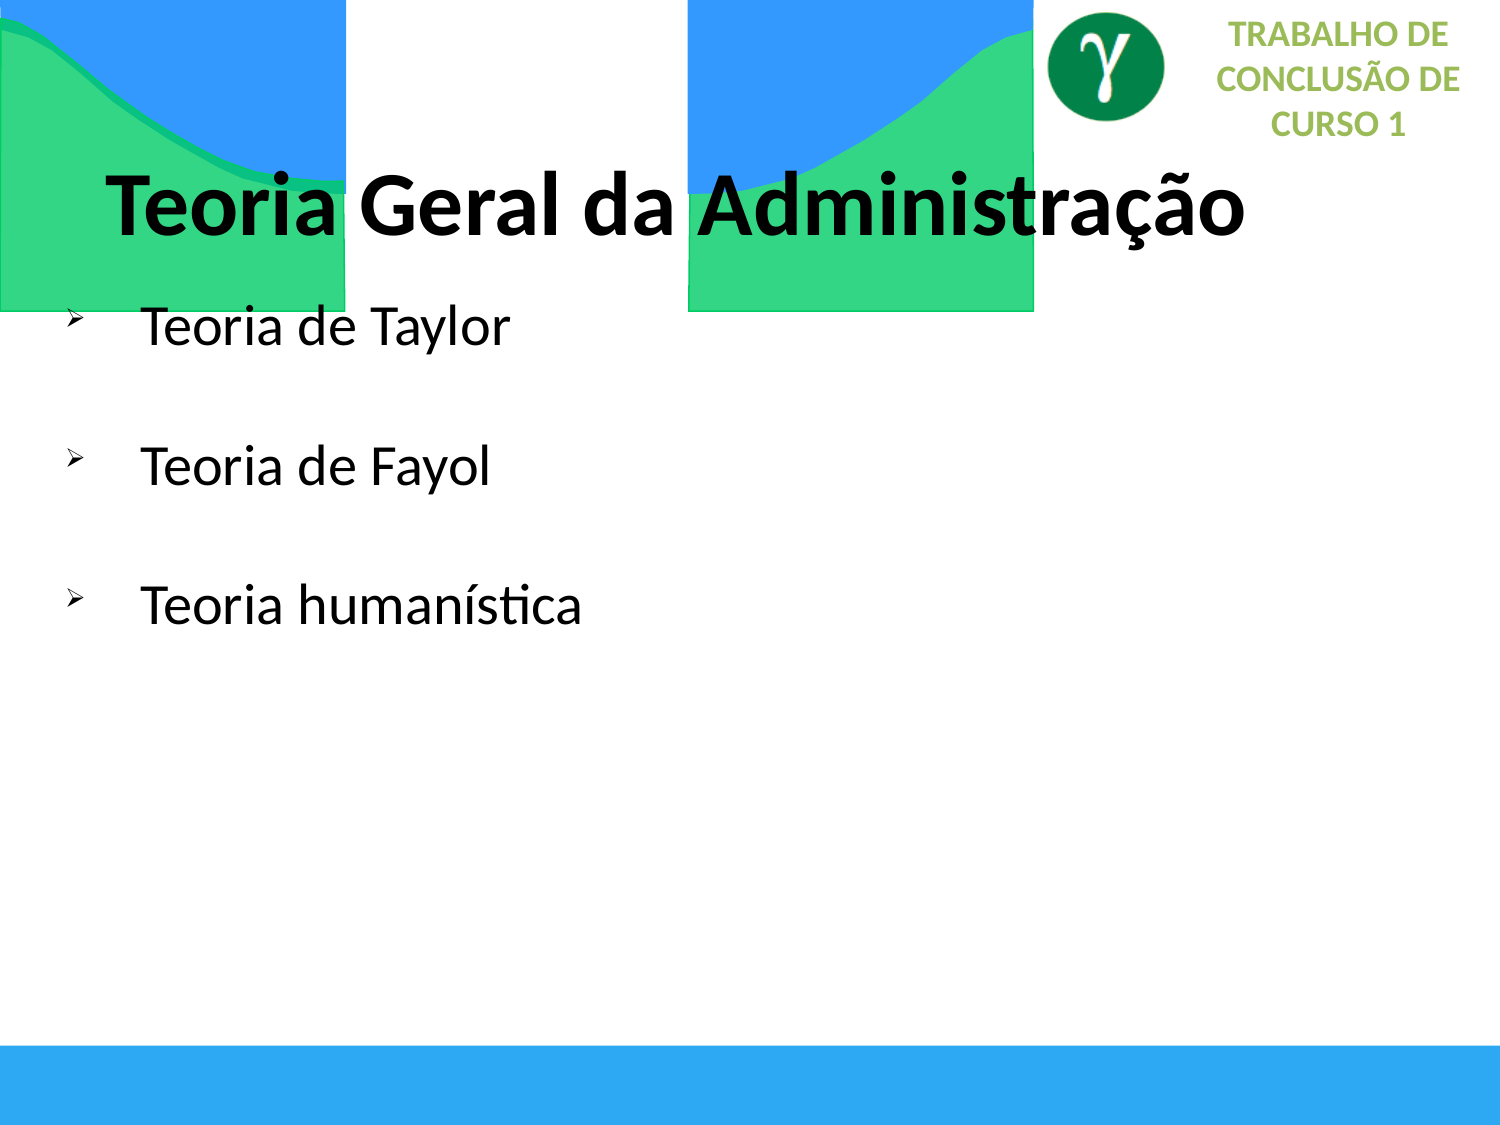

TRABALHO DE CONCLUSÃO DE CURSO 1
Teoria Geral da Administração
Teoria de Taylor
Teoria de Fayol
Teoria humanística